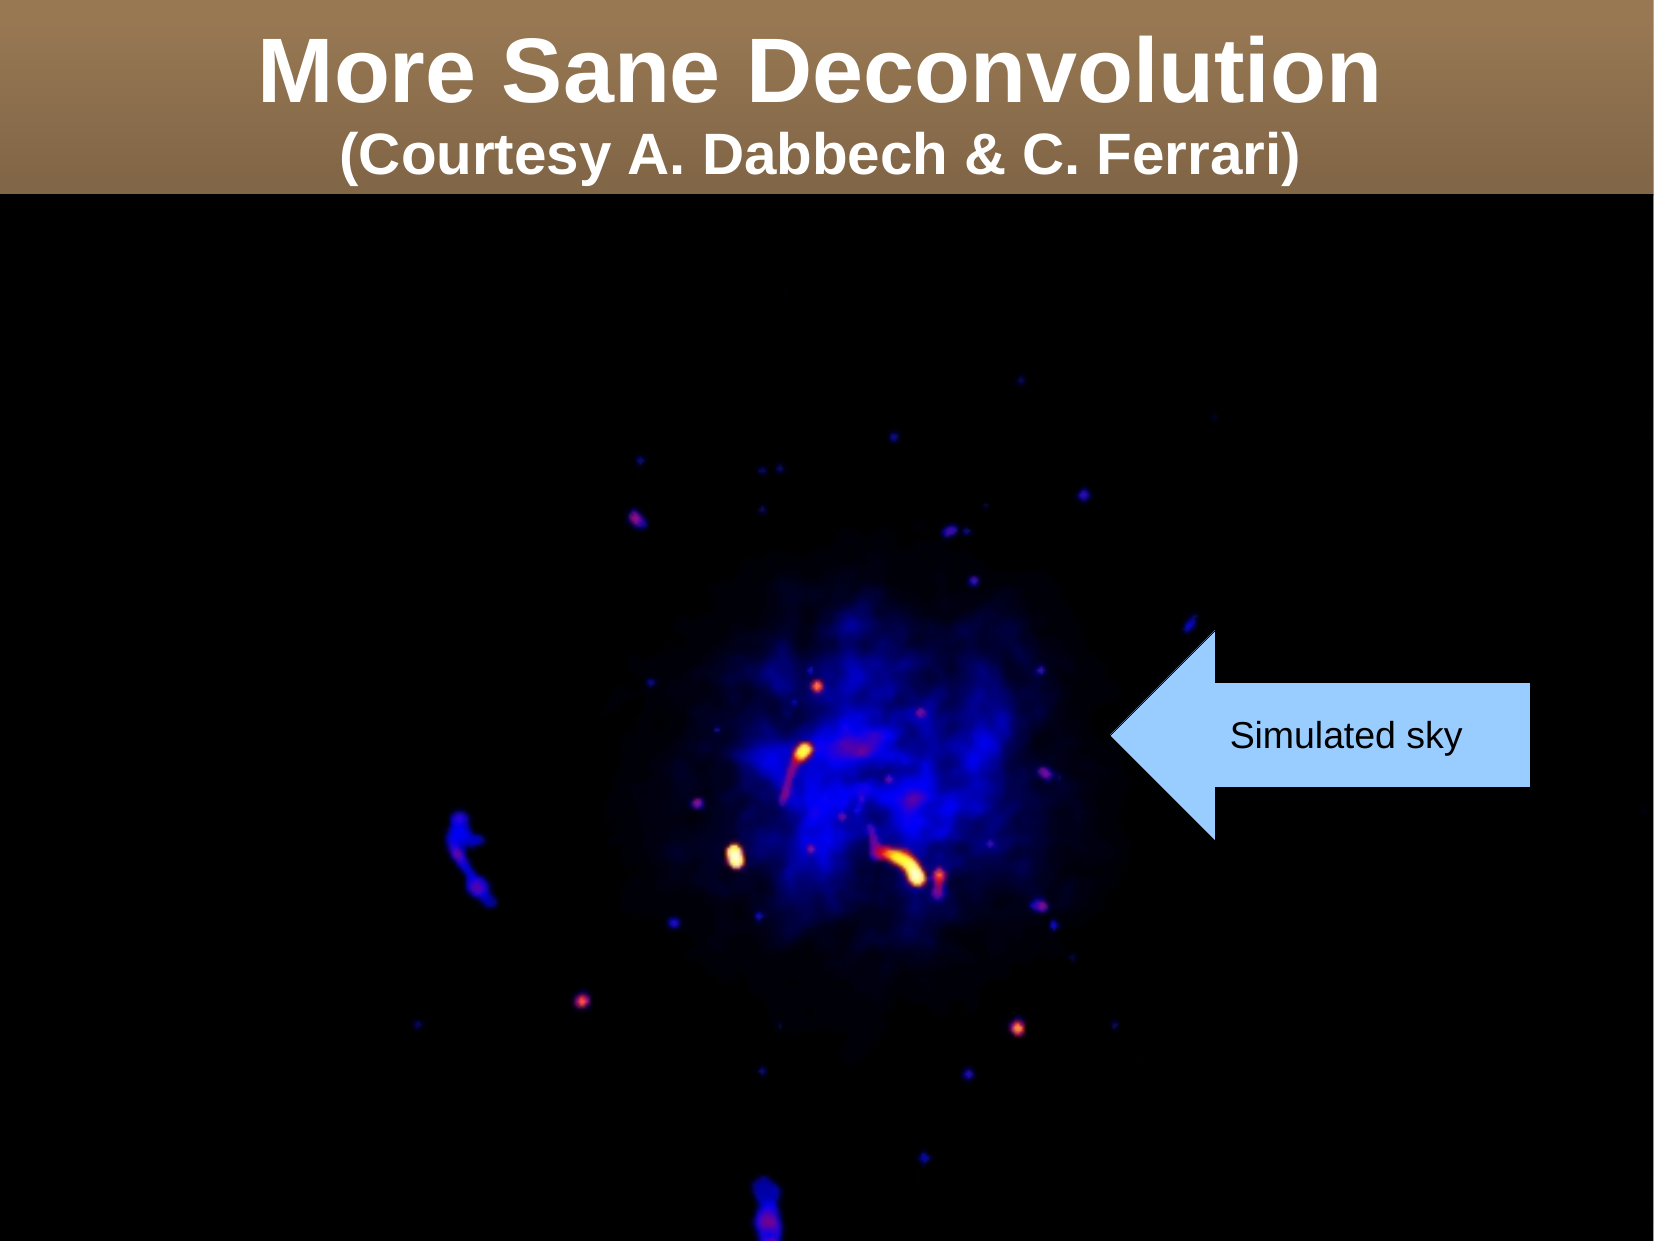

# More Sane Deconvolution (Courtesy A. Dabbech & C. Ferrari)
Simulated sky
O. Smirnov - CALIM 2014 - TBD
04/03/2014
35